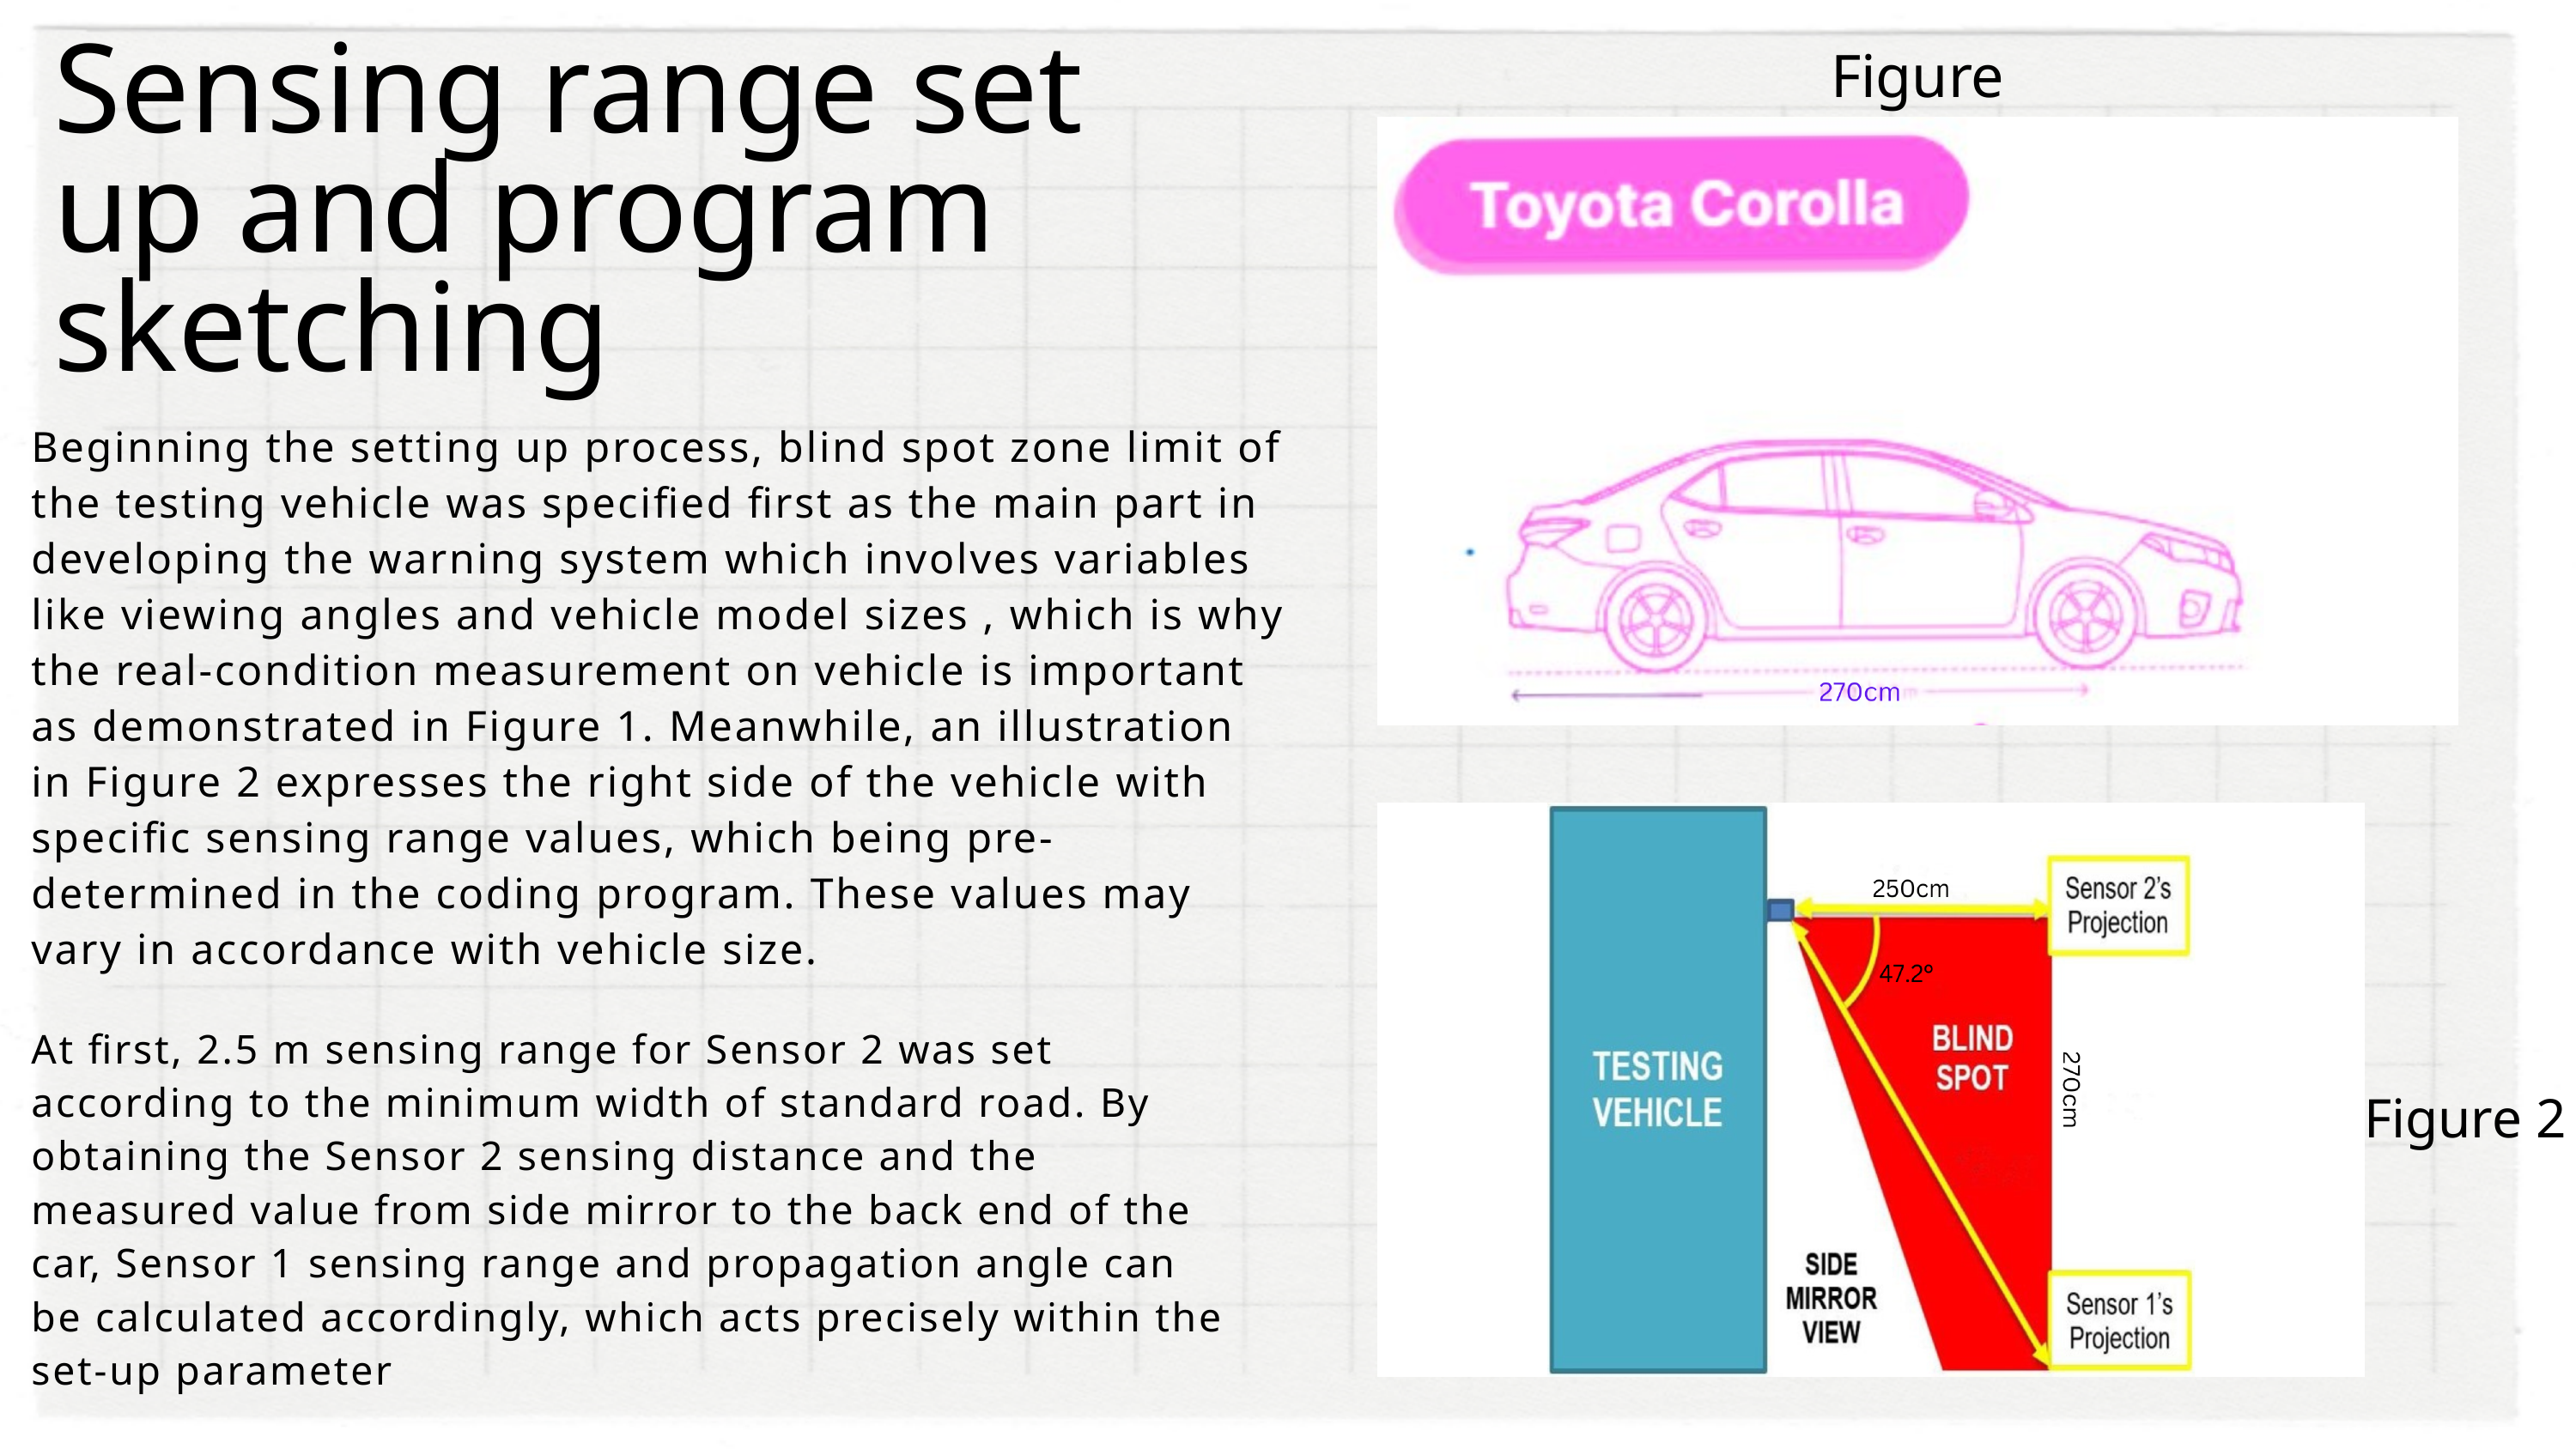

Figure 1
Sensing range set up and program sketching
Beginning the setting up process, blind spot zone limit of the testing vehicle was specified first as the main part in developing the warning system which involves variables like viewing angles and vehicle model sizes , which is why the real-condition measurement on vehicle is important as demonstrated in Figure 1. Meanwhile, an illustration in Figure 2 expresses the right side of the vehicle with specific sensing range values, which being pre-determined in the coding program. These values may vary in accordance with vehicle size.
At first, 2.5 m sensing range for Sensor 2 was set according to the minimum width of standard road. By obtaining the Sensor 2 sensing distance and the measured value from side mirror to the back end of the car, Sensor 1 sensing range and propagation angle can be calculated accordingly, which acts precisely within the set-up parameter
Figure 2